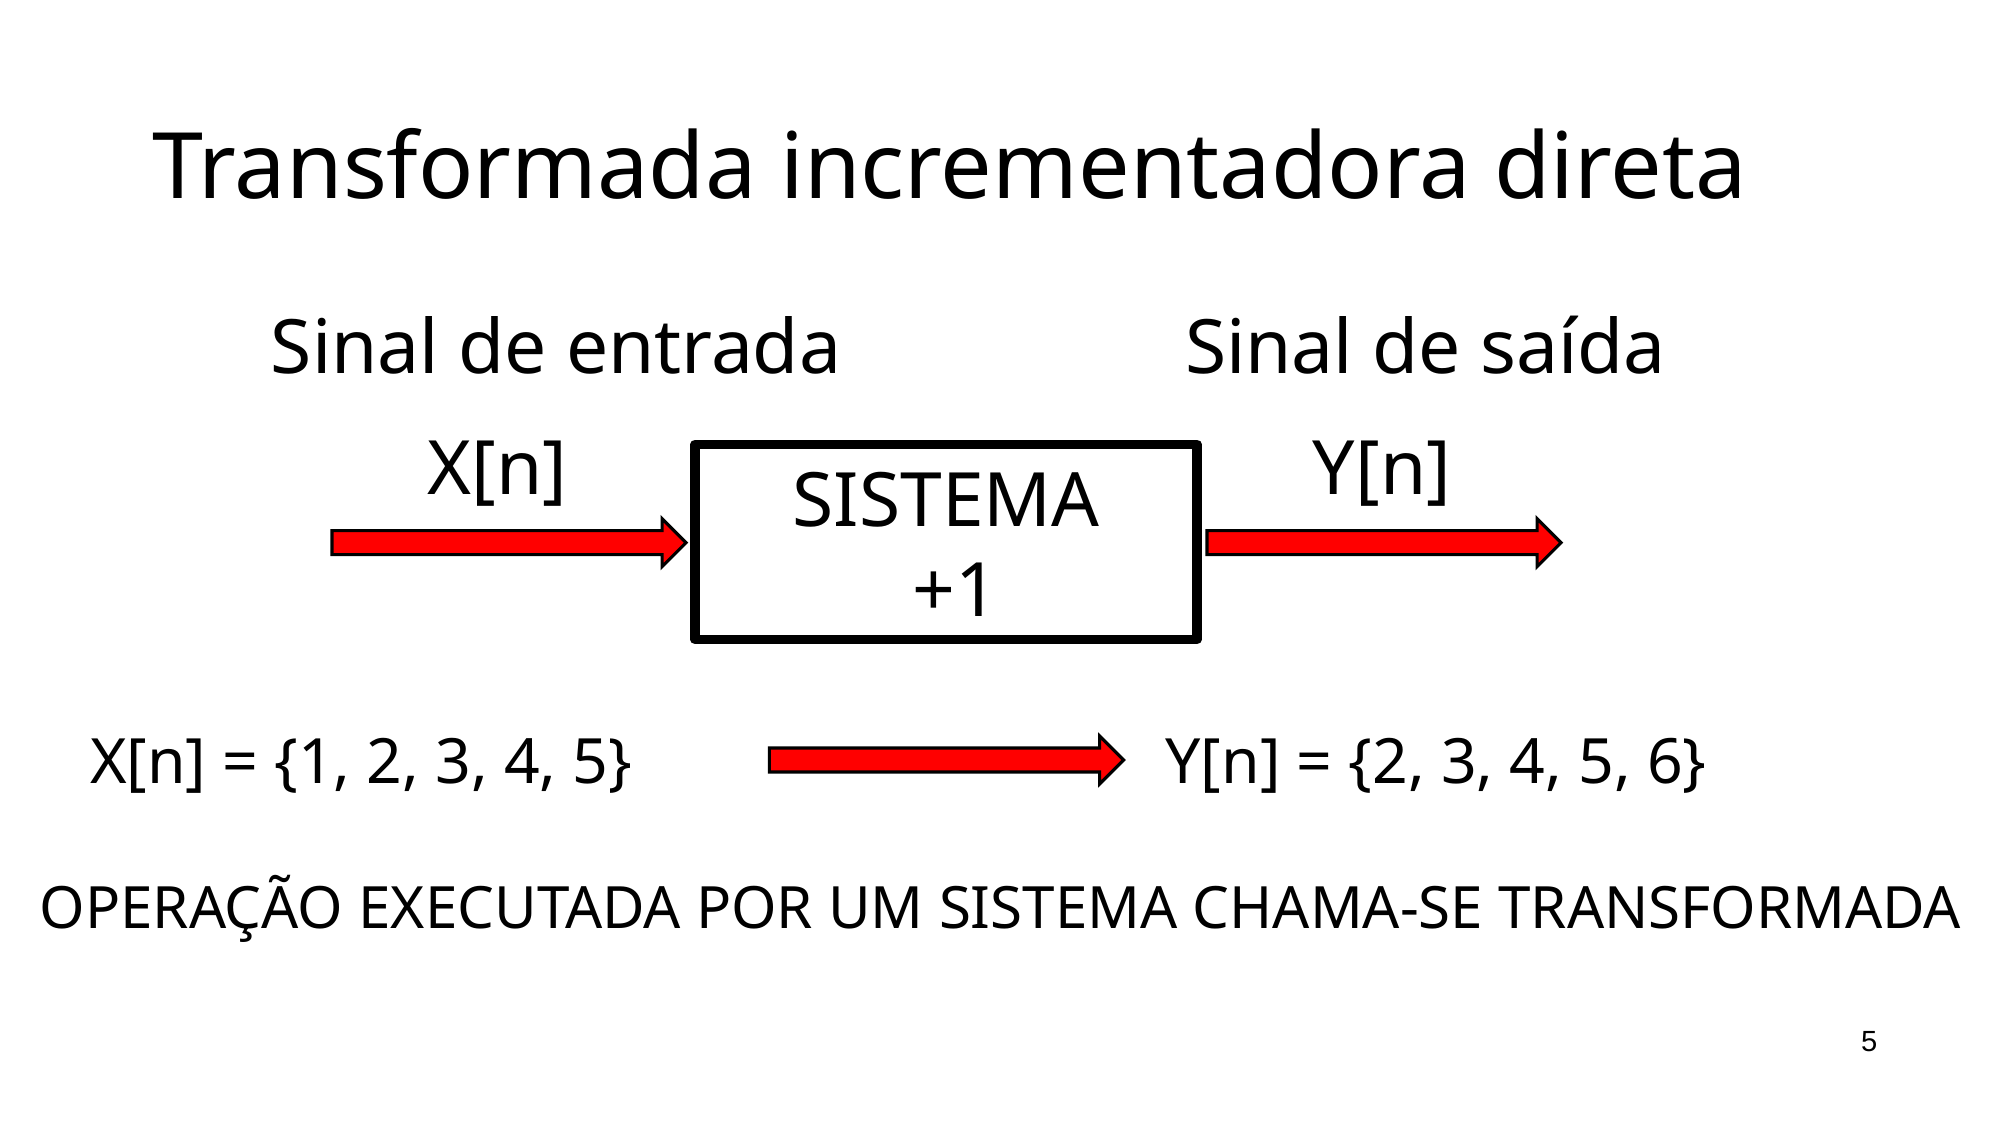

# Transformada incrementadora direta
Sinal de entrada
Sinal de saída
X[n]
Y[n]
SISTEMA
 +1
X[n] = {1, 2, 3, 4, 5}
Y[n] = {2, 3, 4, 5, 6}
OPERAÇÃO EXECUTADA POR UM SISTEMA CHAMA-SE TRANSFORMADA